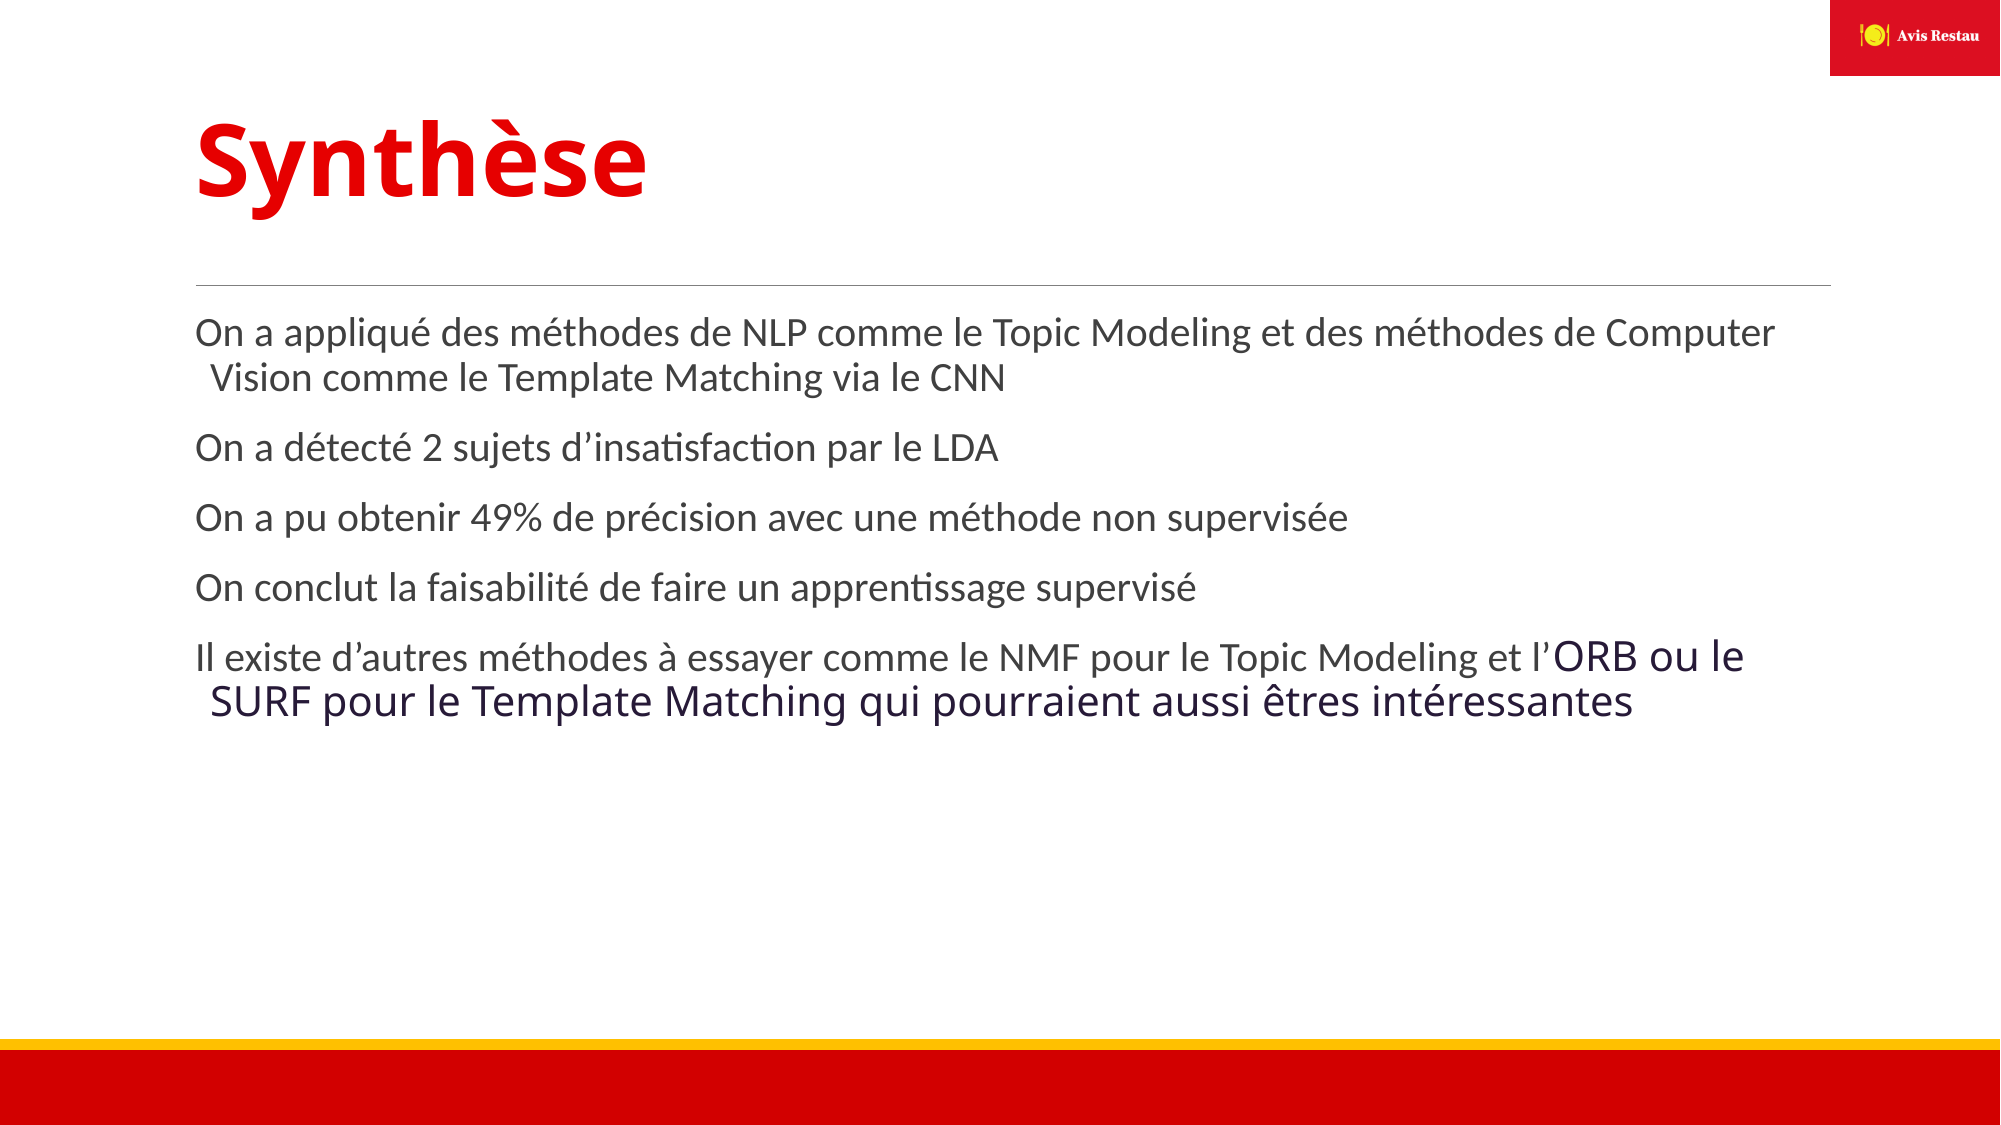

# Synthèse
On a appliqué des méthodes de NLP comme le Topic Modeling et des méthodes de Computer Vision comme le Template Matching via le CNN
On a détecté 2 sujets d’insatisfaction par le LDA
On a pu obtenir 49% de précision avec une méthode non supervisée
On conclut la faisabilité de faire un apprentissage supervisé
Il existe d’autres méthodes à essayer comme le NMF pour le Topic Modeling et l’ORB ou le SURF pour le Template Matching qui pourraient aussi êtres intéressantes